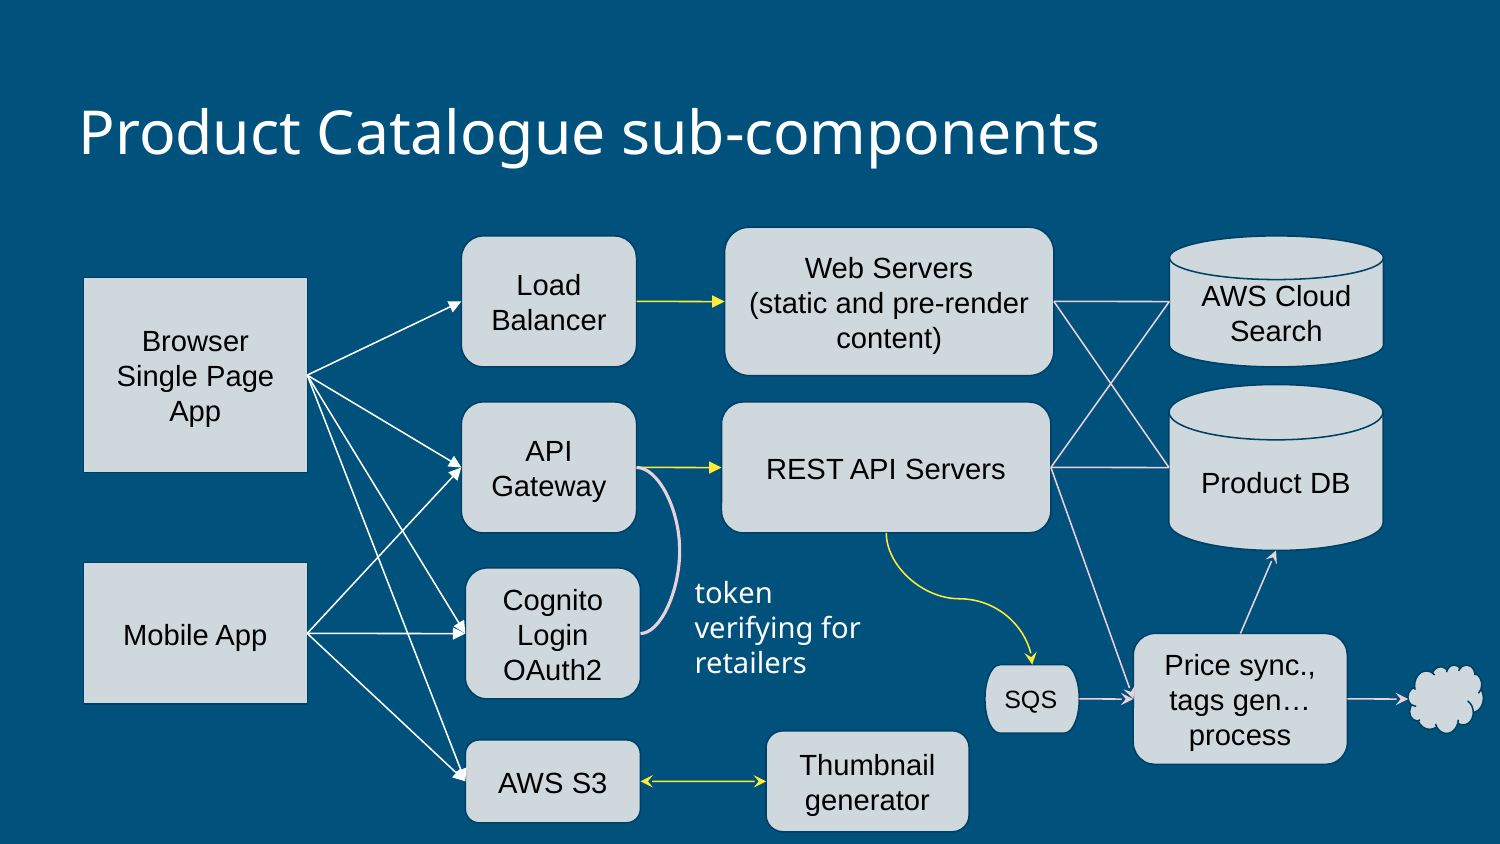

# Product Catalogue sub-components
Web Servers
(static and pre-render content)
Load Balancer
AWS Cloud Search
Browser
Single Page App
Product DB
API Gateway
REST API Servers
token verifying for retailers
Mobile App
Cognito Login OAuth2
Price sync., tags gen… process
SQS
Thumbnail generator
AWS S3